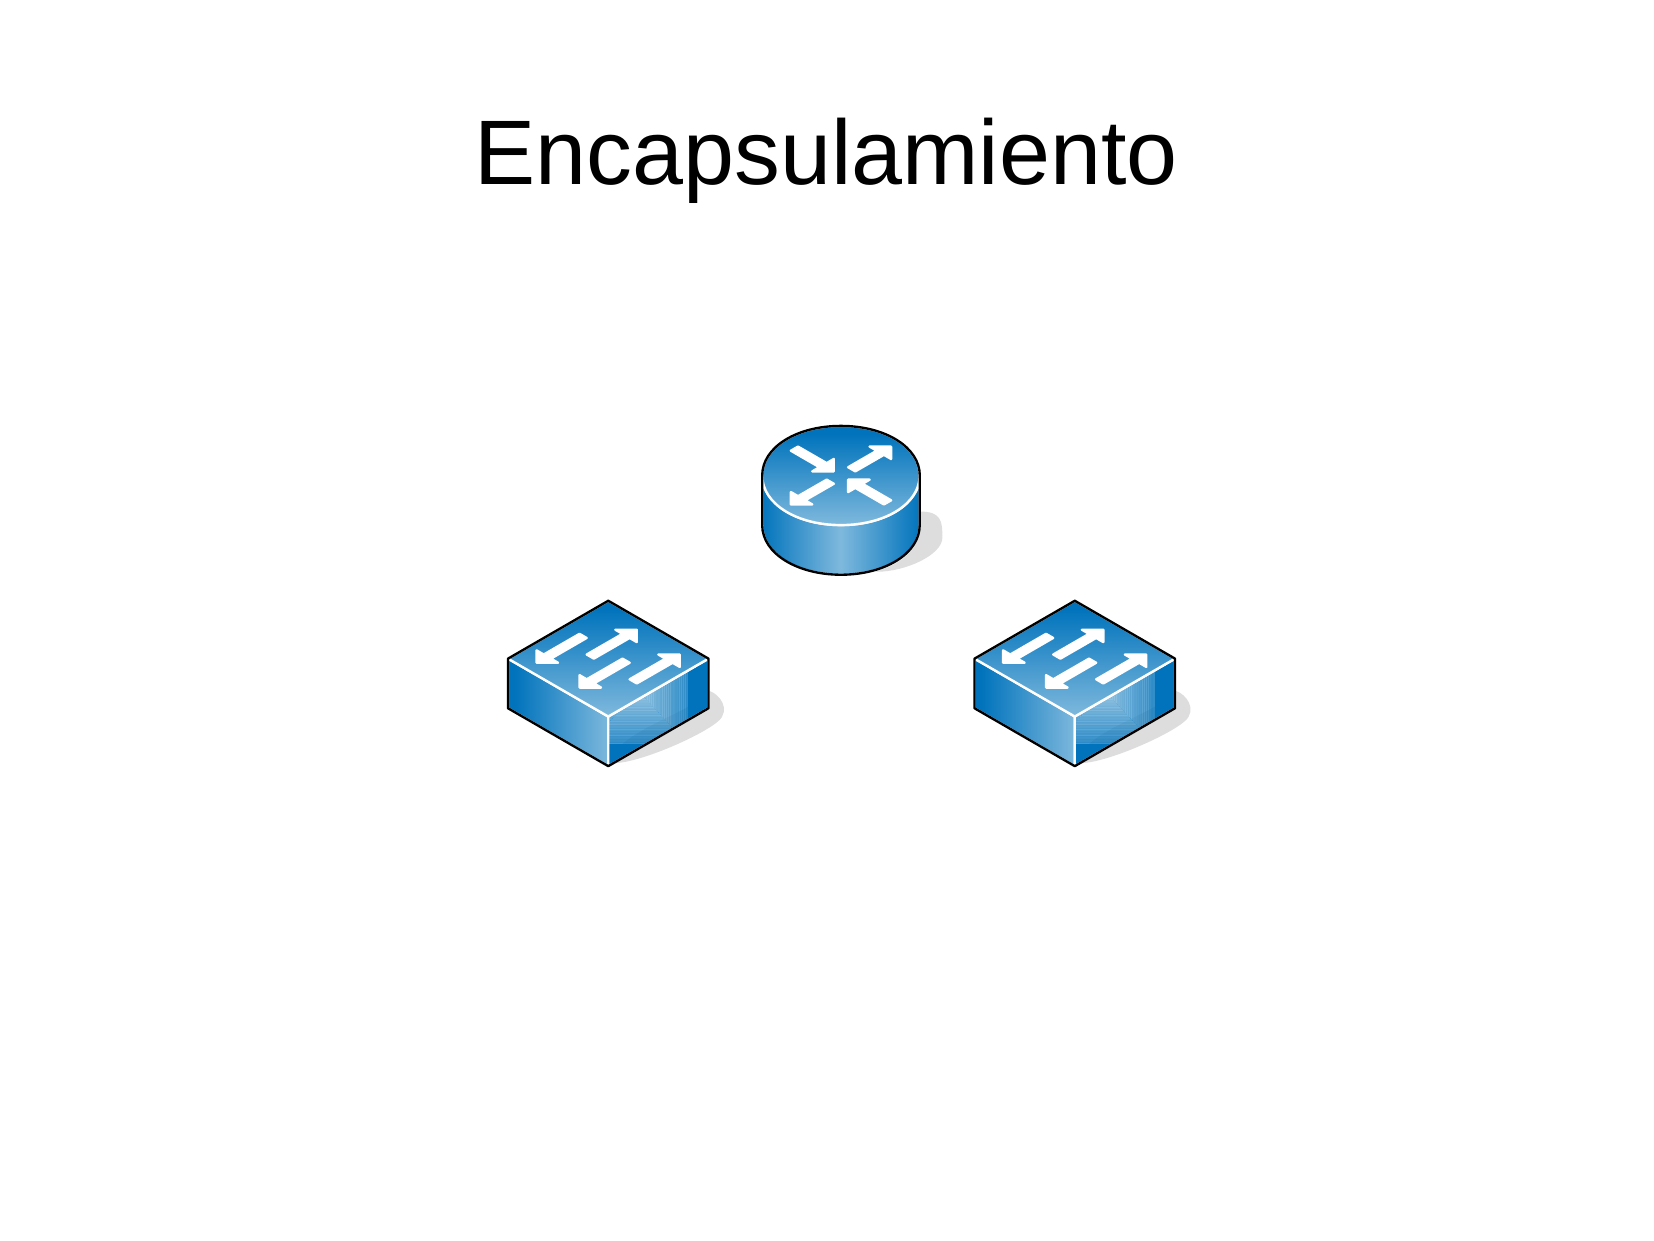

# Encapsulamiento
R
S1
S2
H1
H3
H2